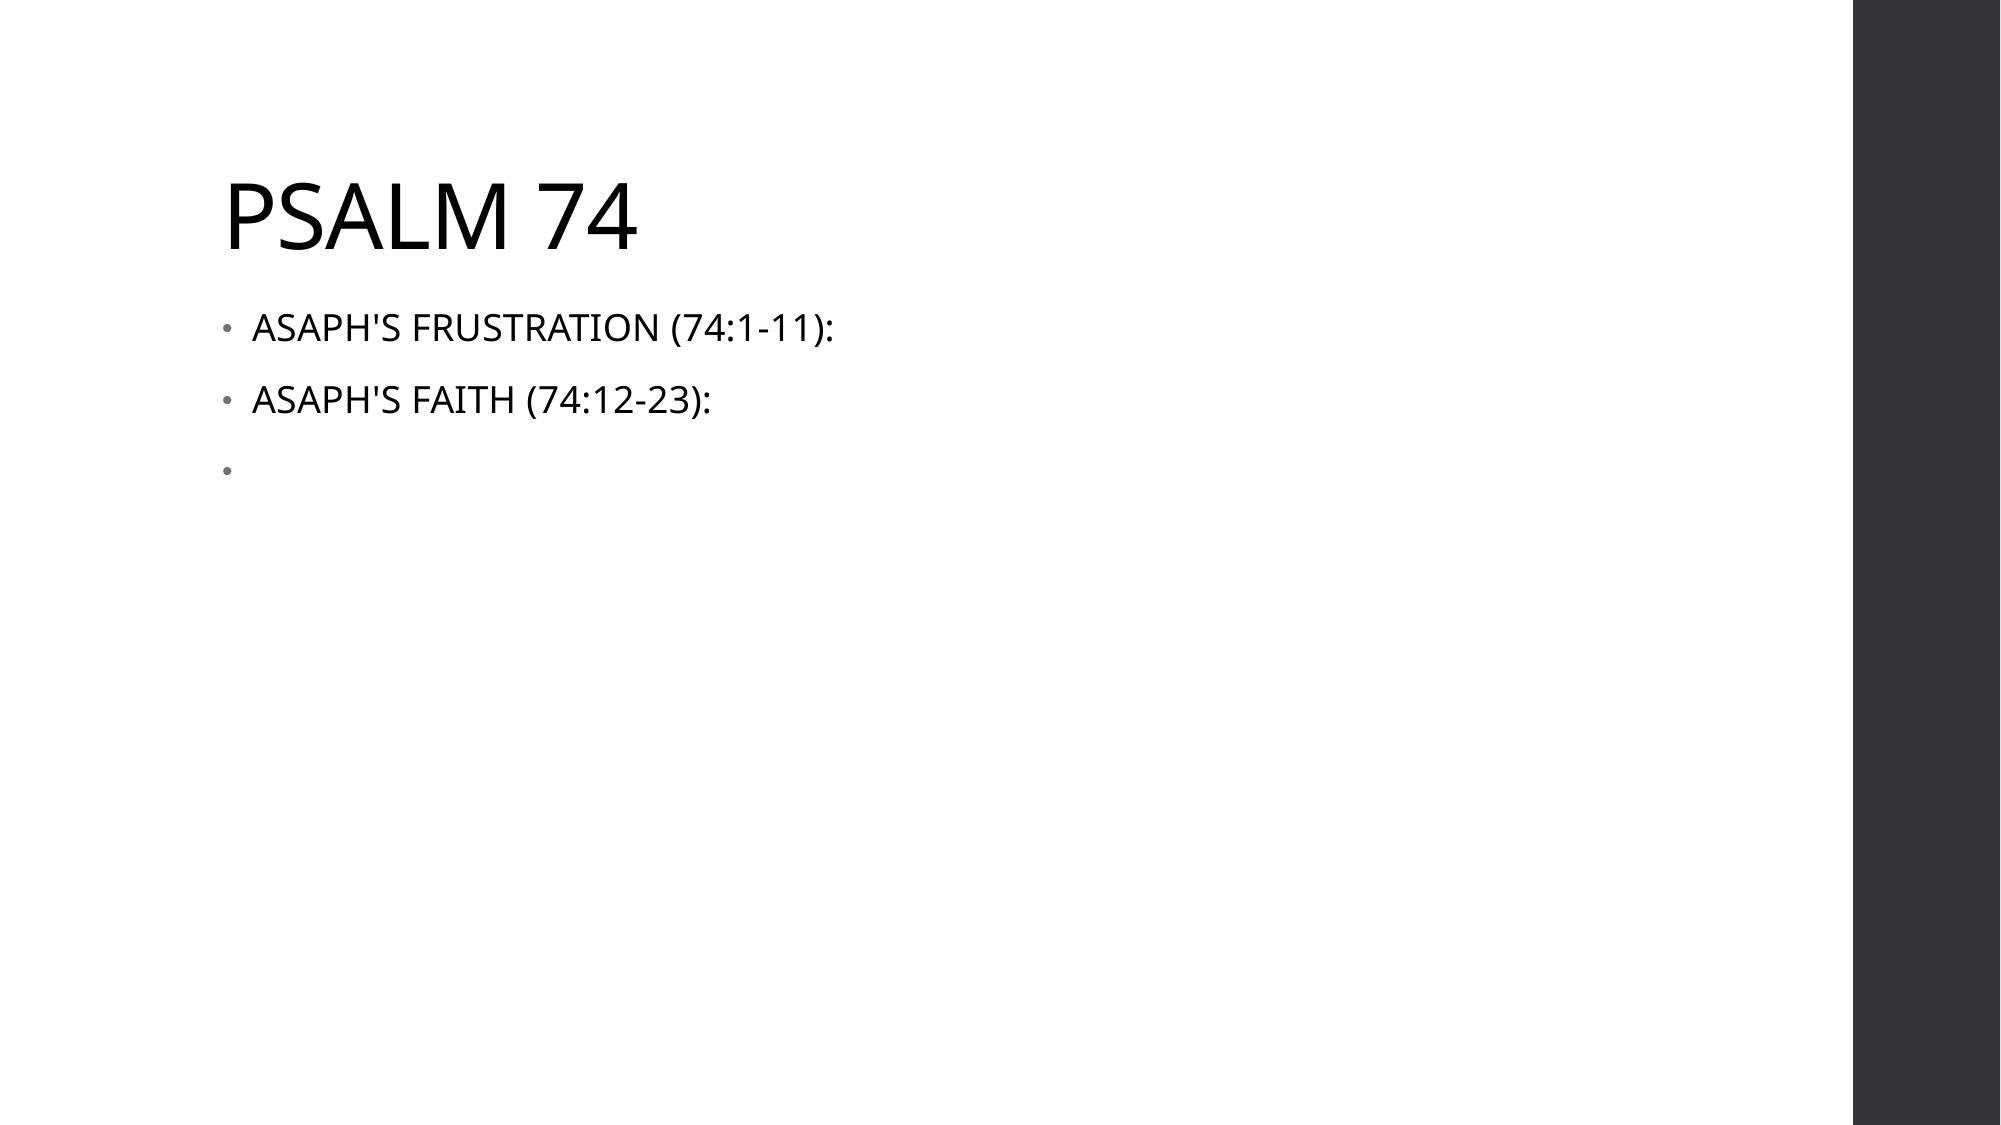

# PSALM 74
ASAPH'S FRUSTRATION (74:1-11):
ASAPH'S FAITH (74:12-23):